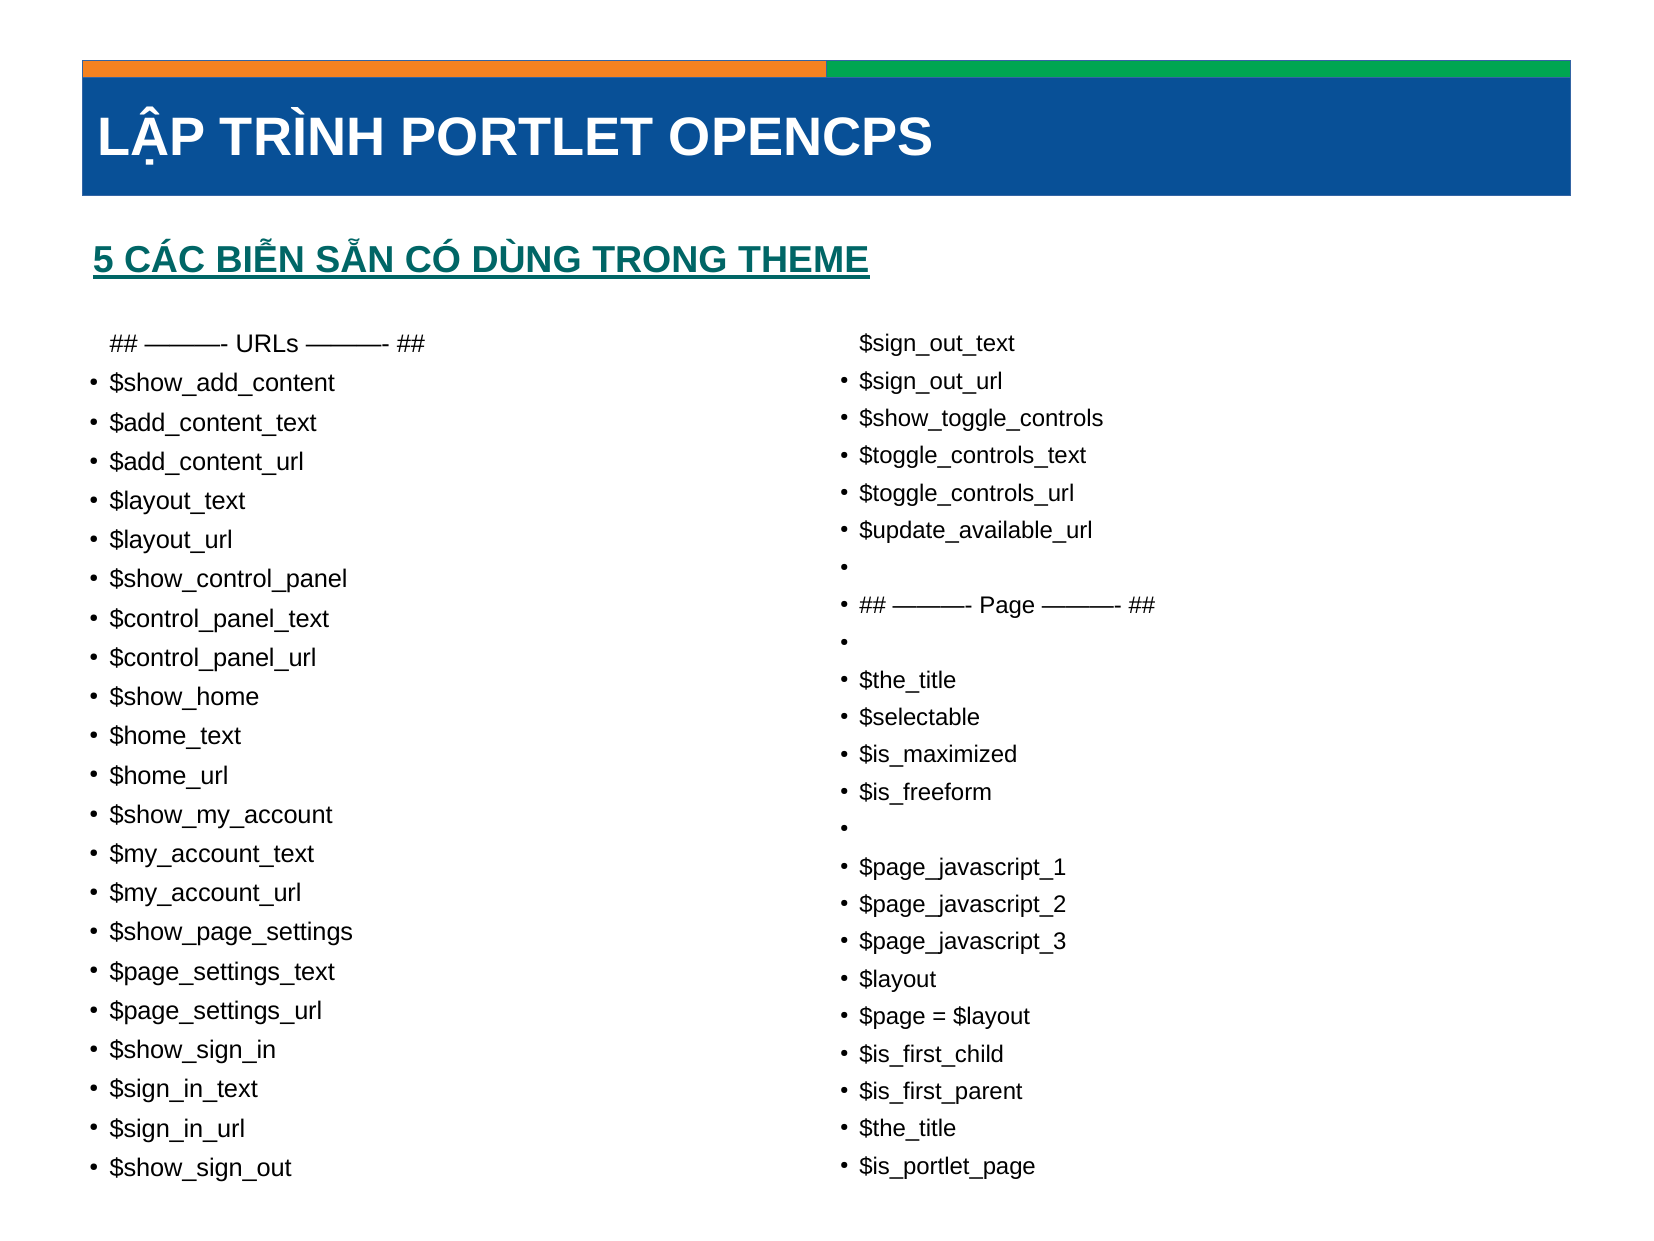

LẬP TRÌNH PORTLET OPENCPS
5 CÁC BIỄN SẴN CÓ DÙNG TRONG THEME
# ## ———- URLs ———- ##
$show_add_content
$add_content_text
$add_content_url
$layout_text
$layout_url
$show_control_panel
$control_panel_text
$control_panel_url
$show_home
$home_text
$home_url
$show_my_account
$my_account_text
$my_account_url
$show_page_settings
$page_settings_text
$page_settings_url
$show_sign_in
$sign_in_text
$sign_in_url
$show_sign_out
$sign_out_text
$sign_out_url
$show_toggle_controls
$toggle_controls_text
$toggle_controls_url
$update_available_url
## ———- Page ———- ##
$the_title
$selectable
$is_maximized
$is_freeform
$page_javascript_1
$page_javascript_2
$page_javascript_3
$layout
$page = $layout
$is_first_child
$is_first_parent
$the_title
$is_portlet_page